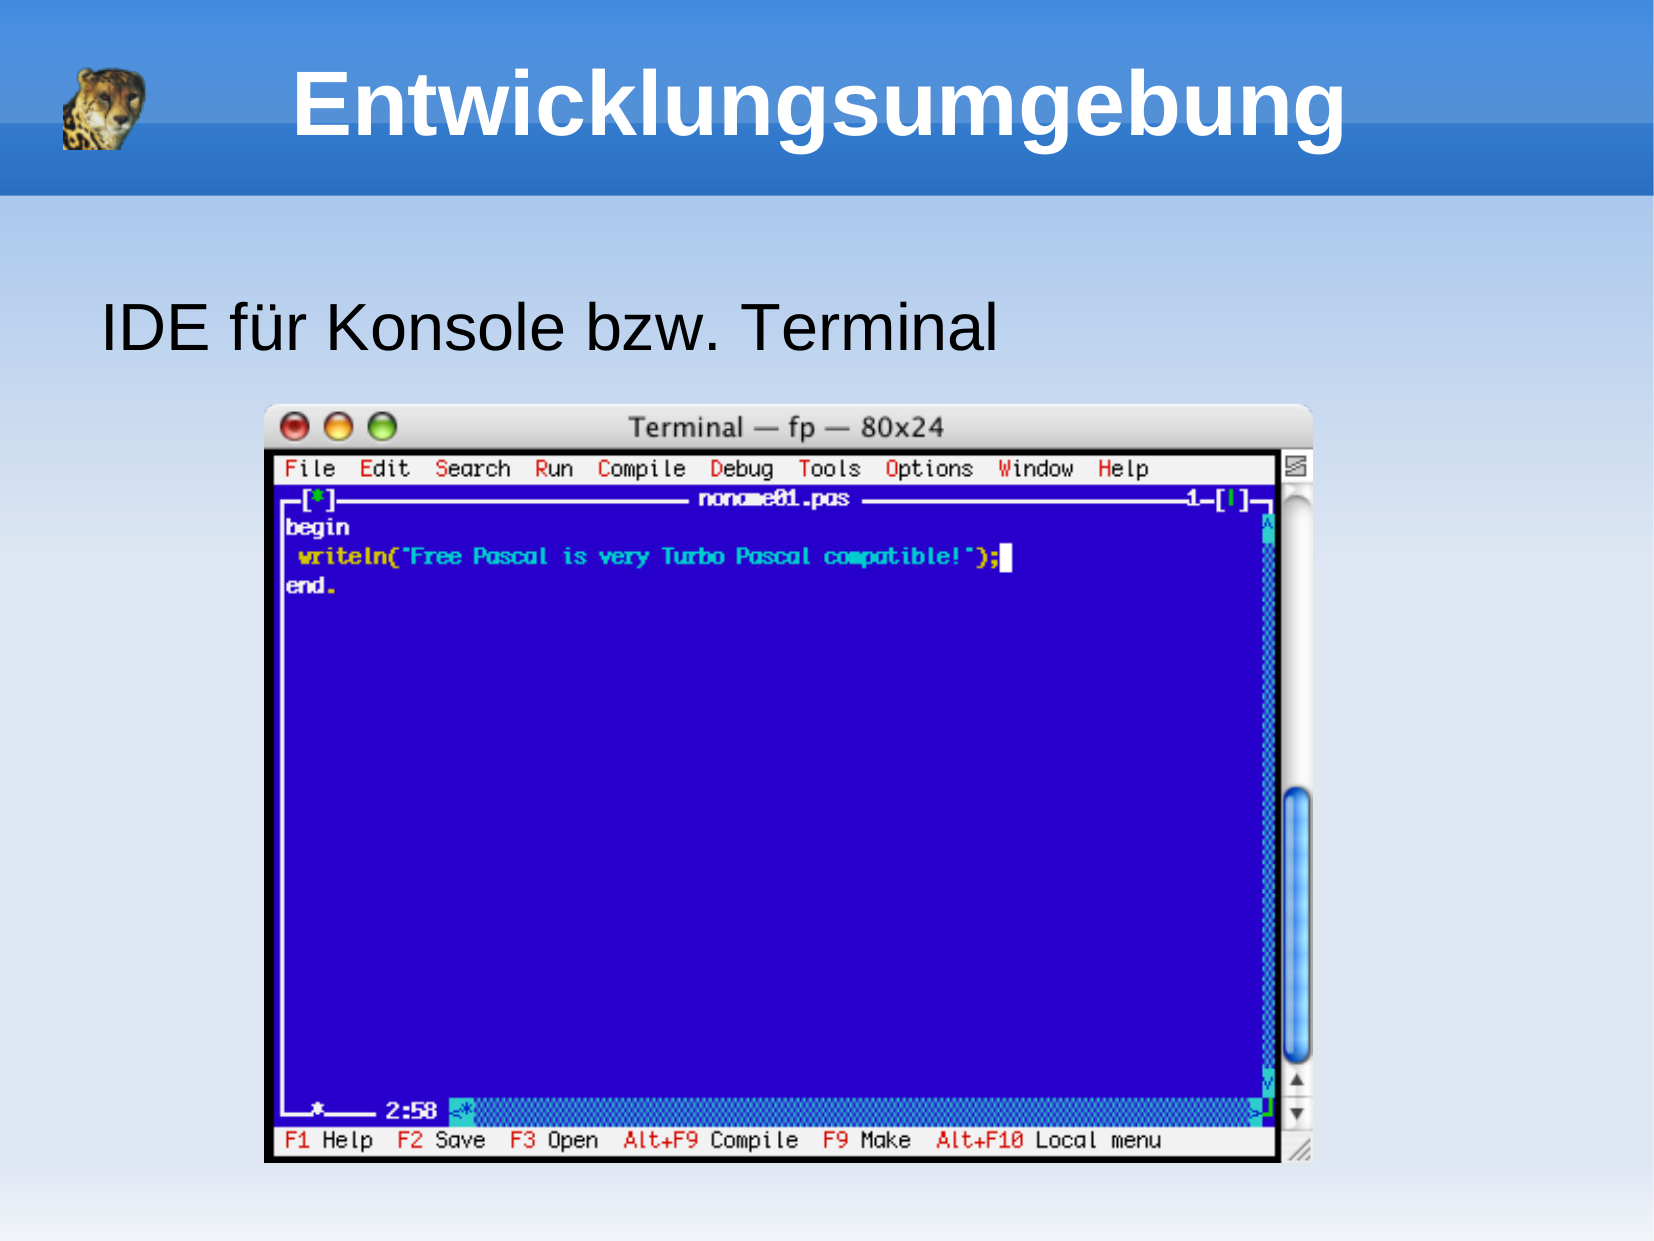

# Entwicklungsumgebung
IDE für Konsole bzw. Terminal